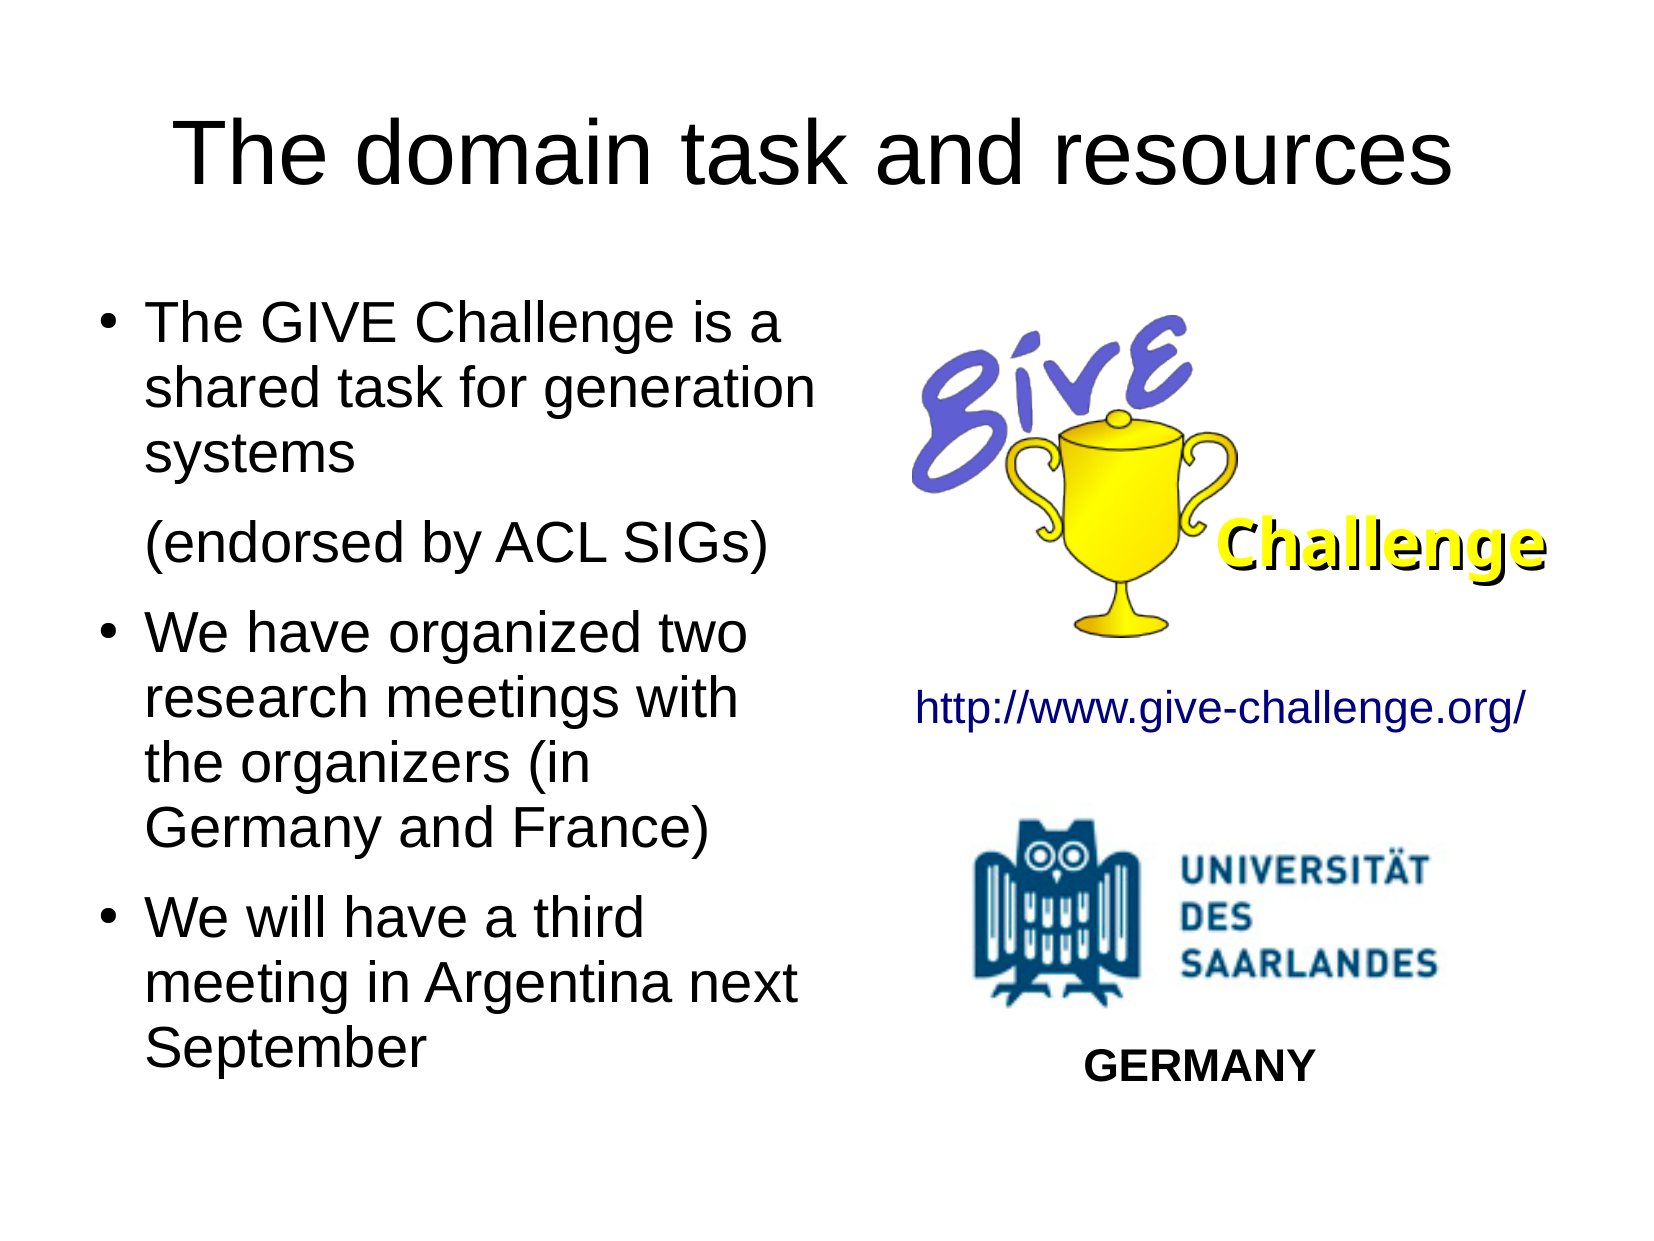

The domain task and resources
# The GIVE Challenge is a shared task for generation systems
(endorsed by ACL SIGs)
We have organized two research meetings with the organizers (in Germany and France)
We will have a third meeting in Argentina next September
Challenge
http://www.give-challenge.org/
GERMANY